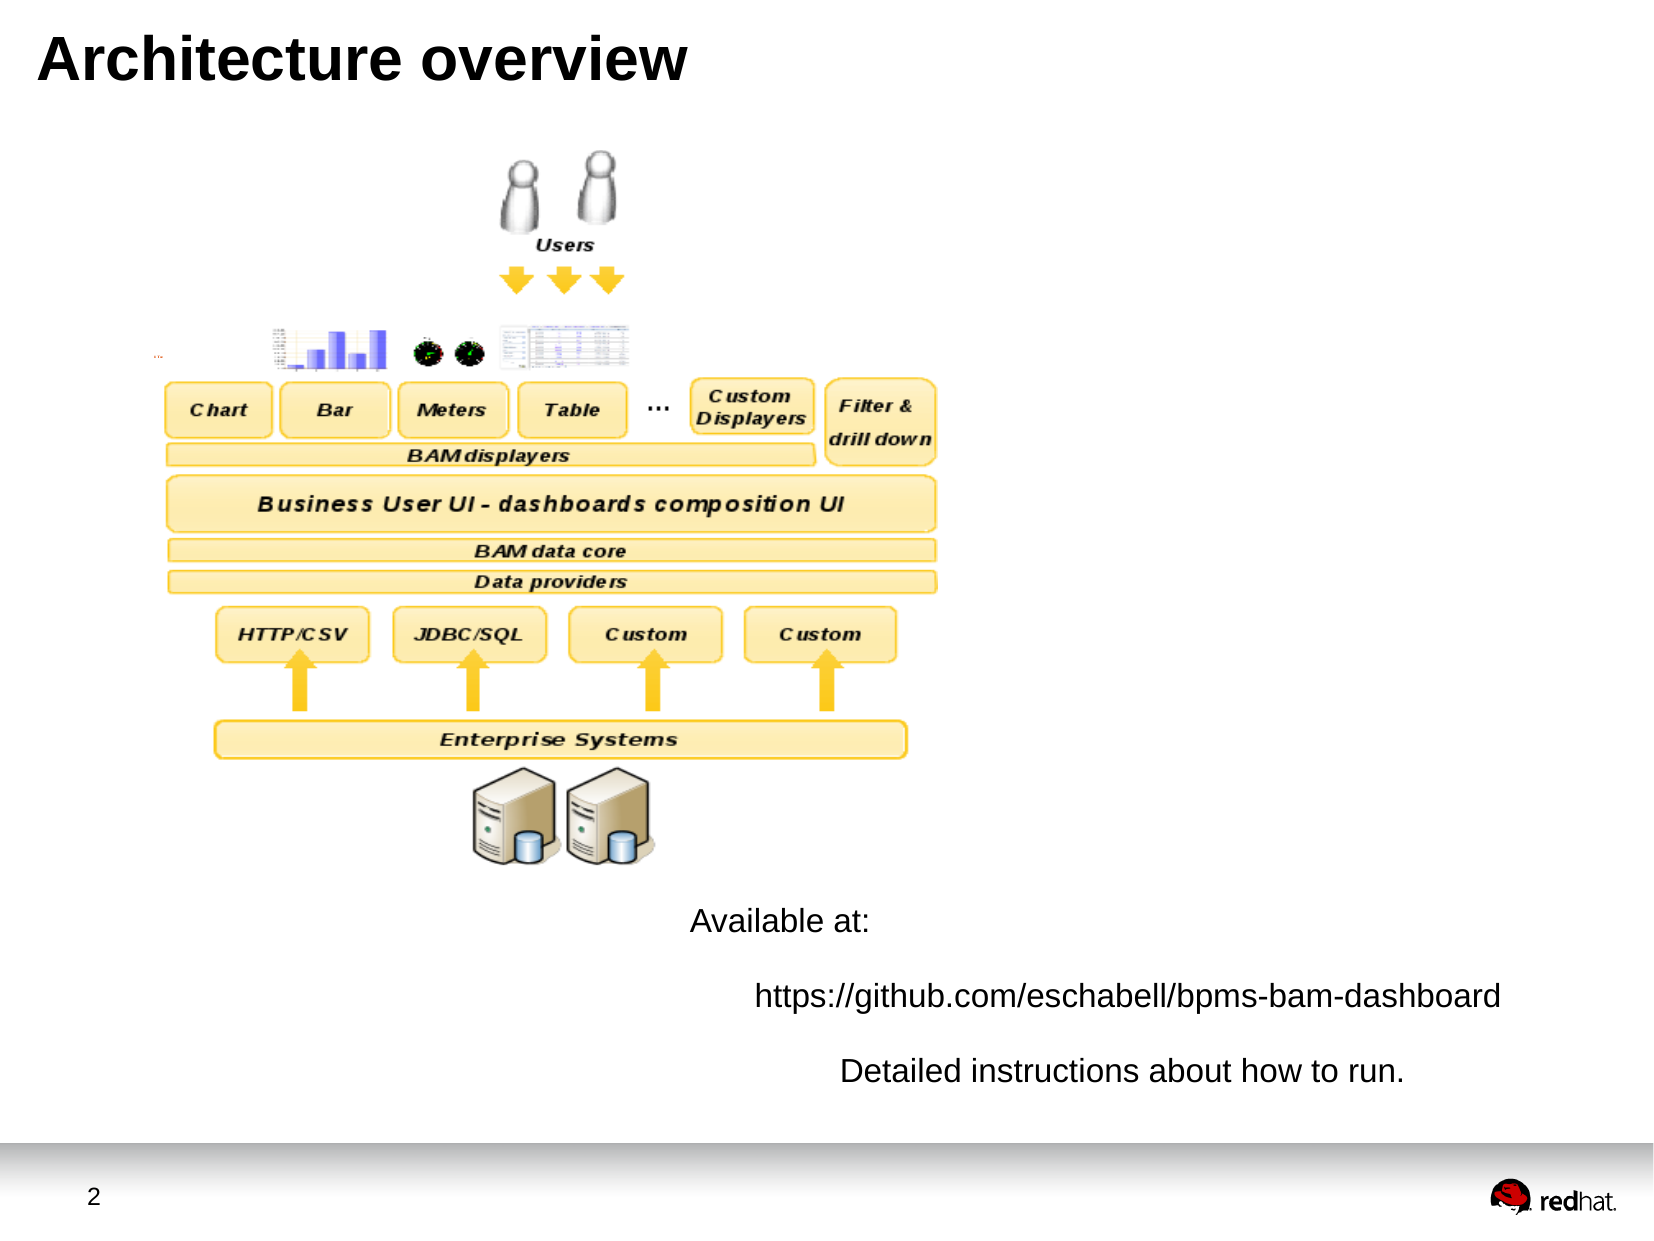

Architecture overview
#
Available at:
 https://github.com/eschabell/bpms-bam-dashboard
		Detailed instructions about how to run.